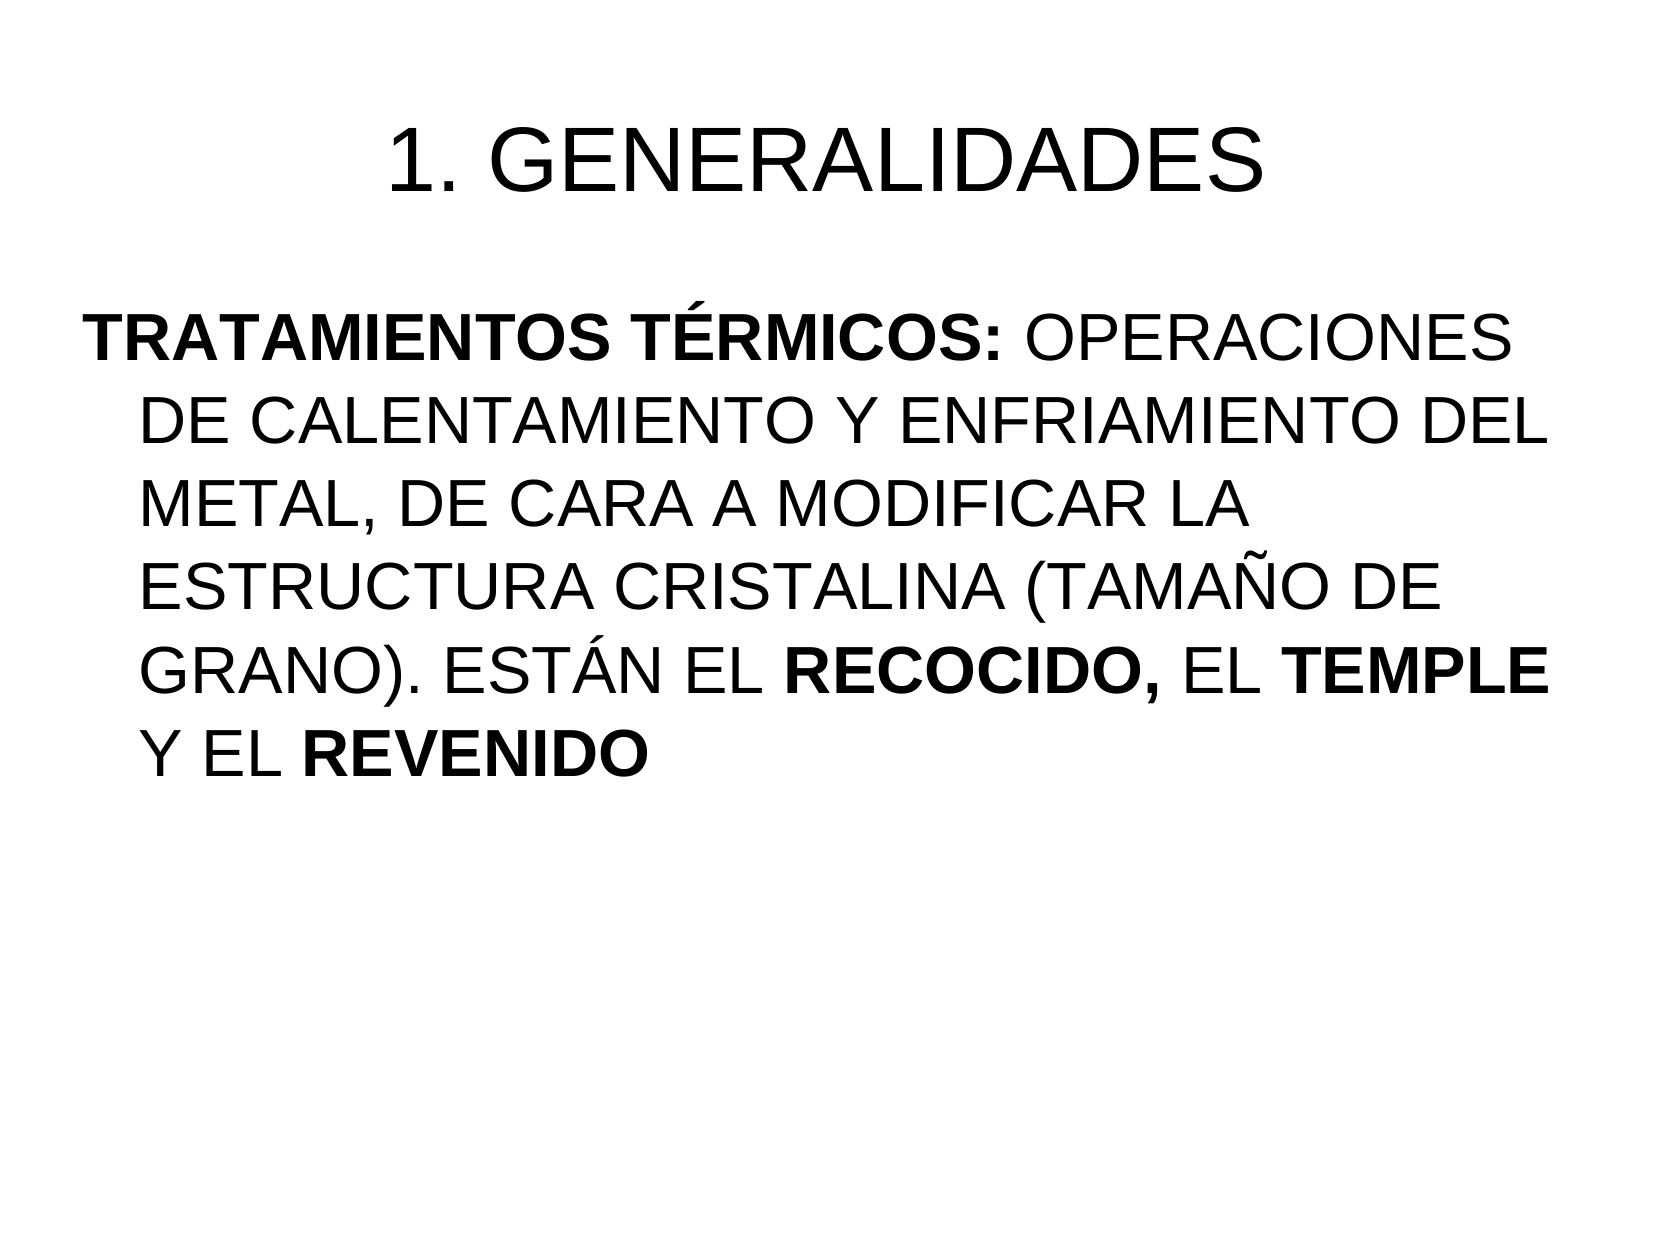

# 1. GENERALIDADES
TRATAMIENTOS TÉRMICOS: OPERACIONES DE CALENTAMIENTO Y ENFRIAMIENTO DEL METAL, DE CARA A MODIFICAR LA ESTRUCTURA CRISTALINA (TAMAÑO DE GRANO). ESTÁN EL RECOCIDO, EL TEMPLE Y EL REVENIDO